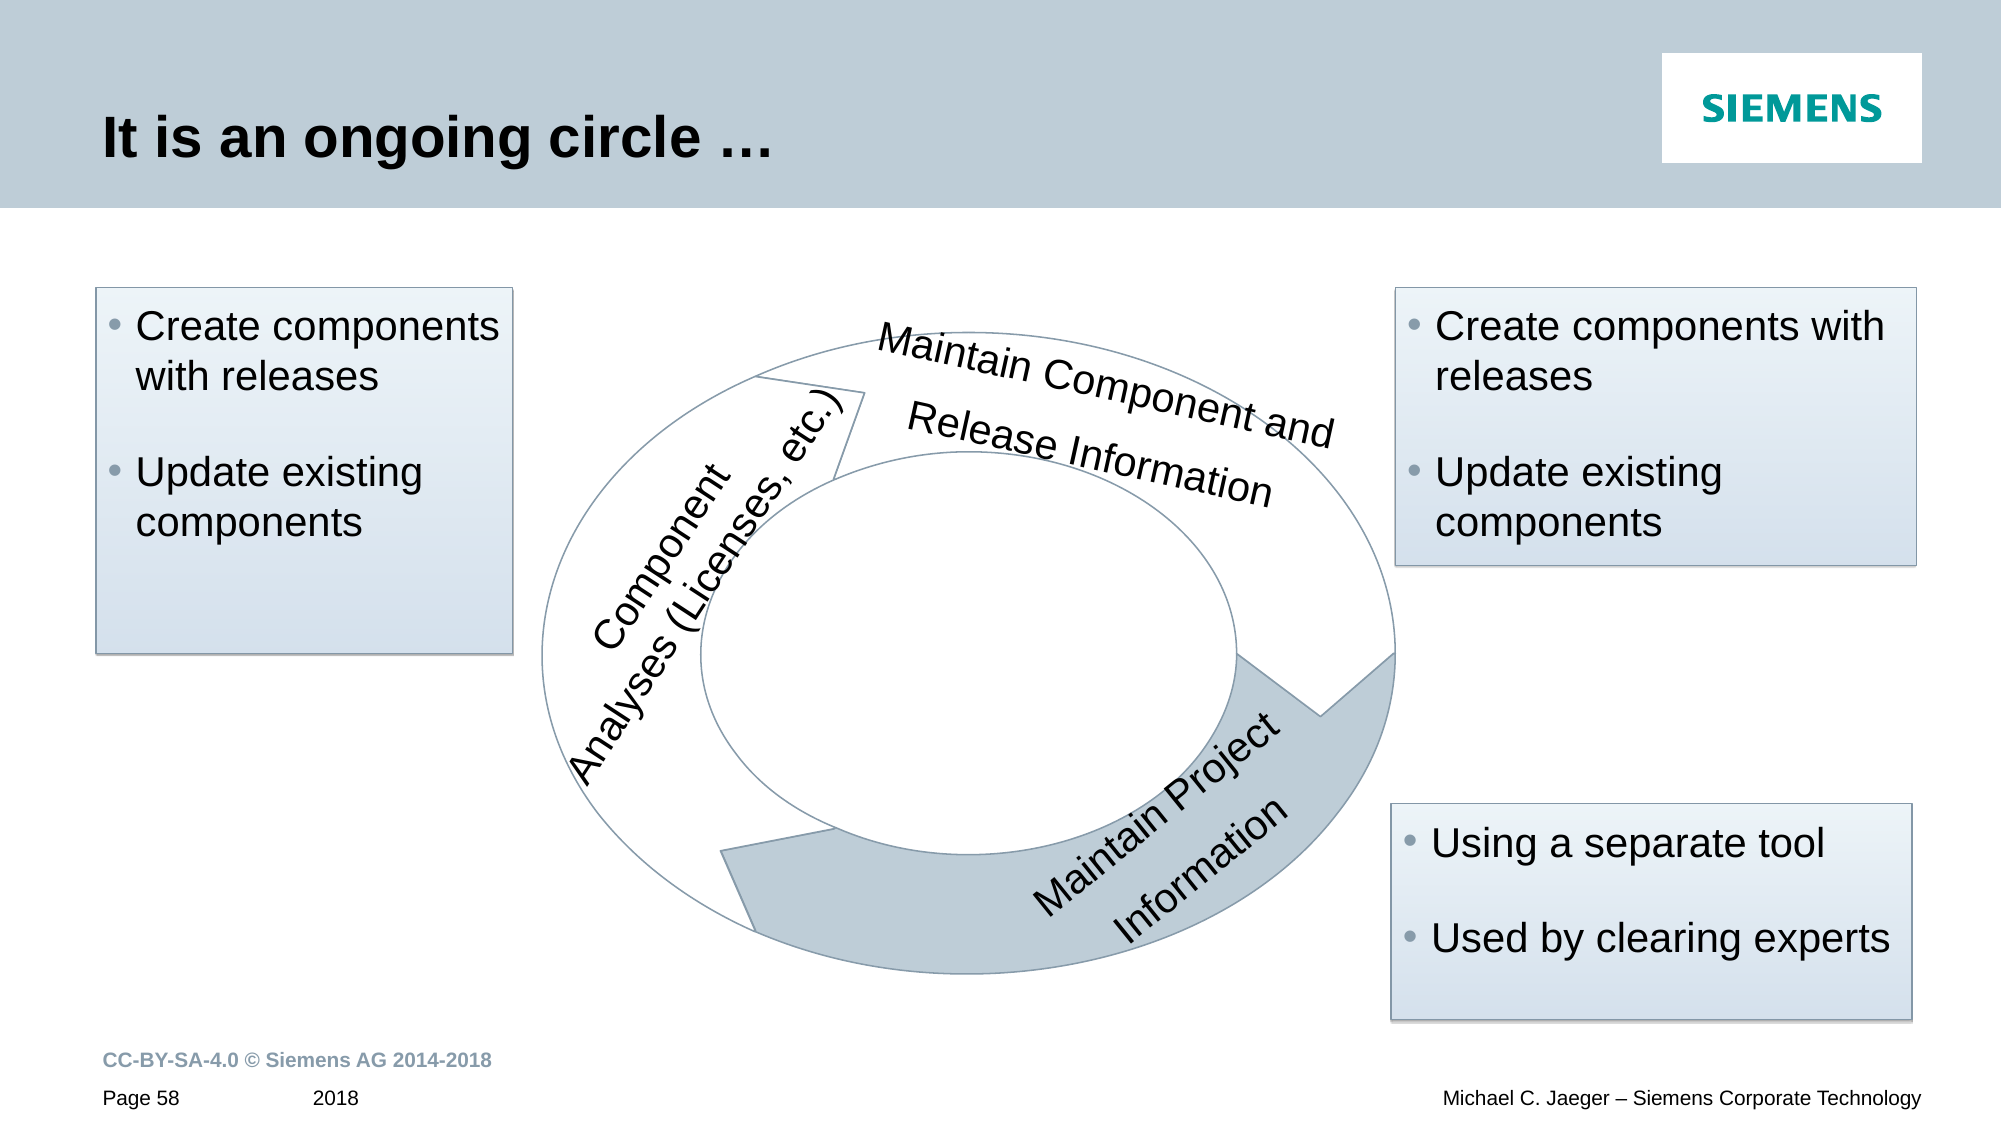

# It is an ongoing circle …
Maintain Component and
Release Information
Create components with releases
Update existing components
Create components with releases
Update existing components
Component
Analyses (Licenses, etc.)
Maintain Project
Information
Using a separate tool
Used by clearing experts